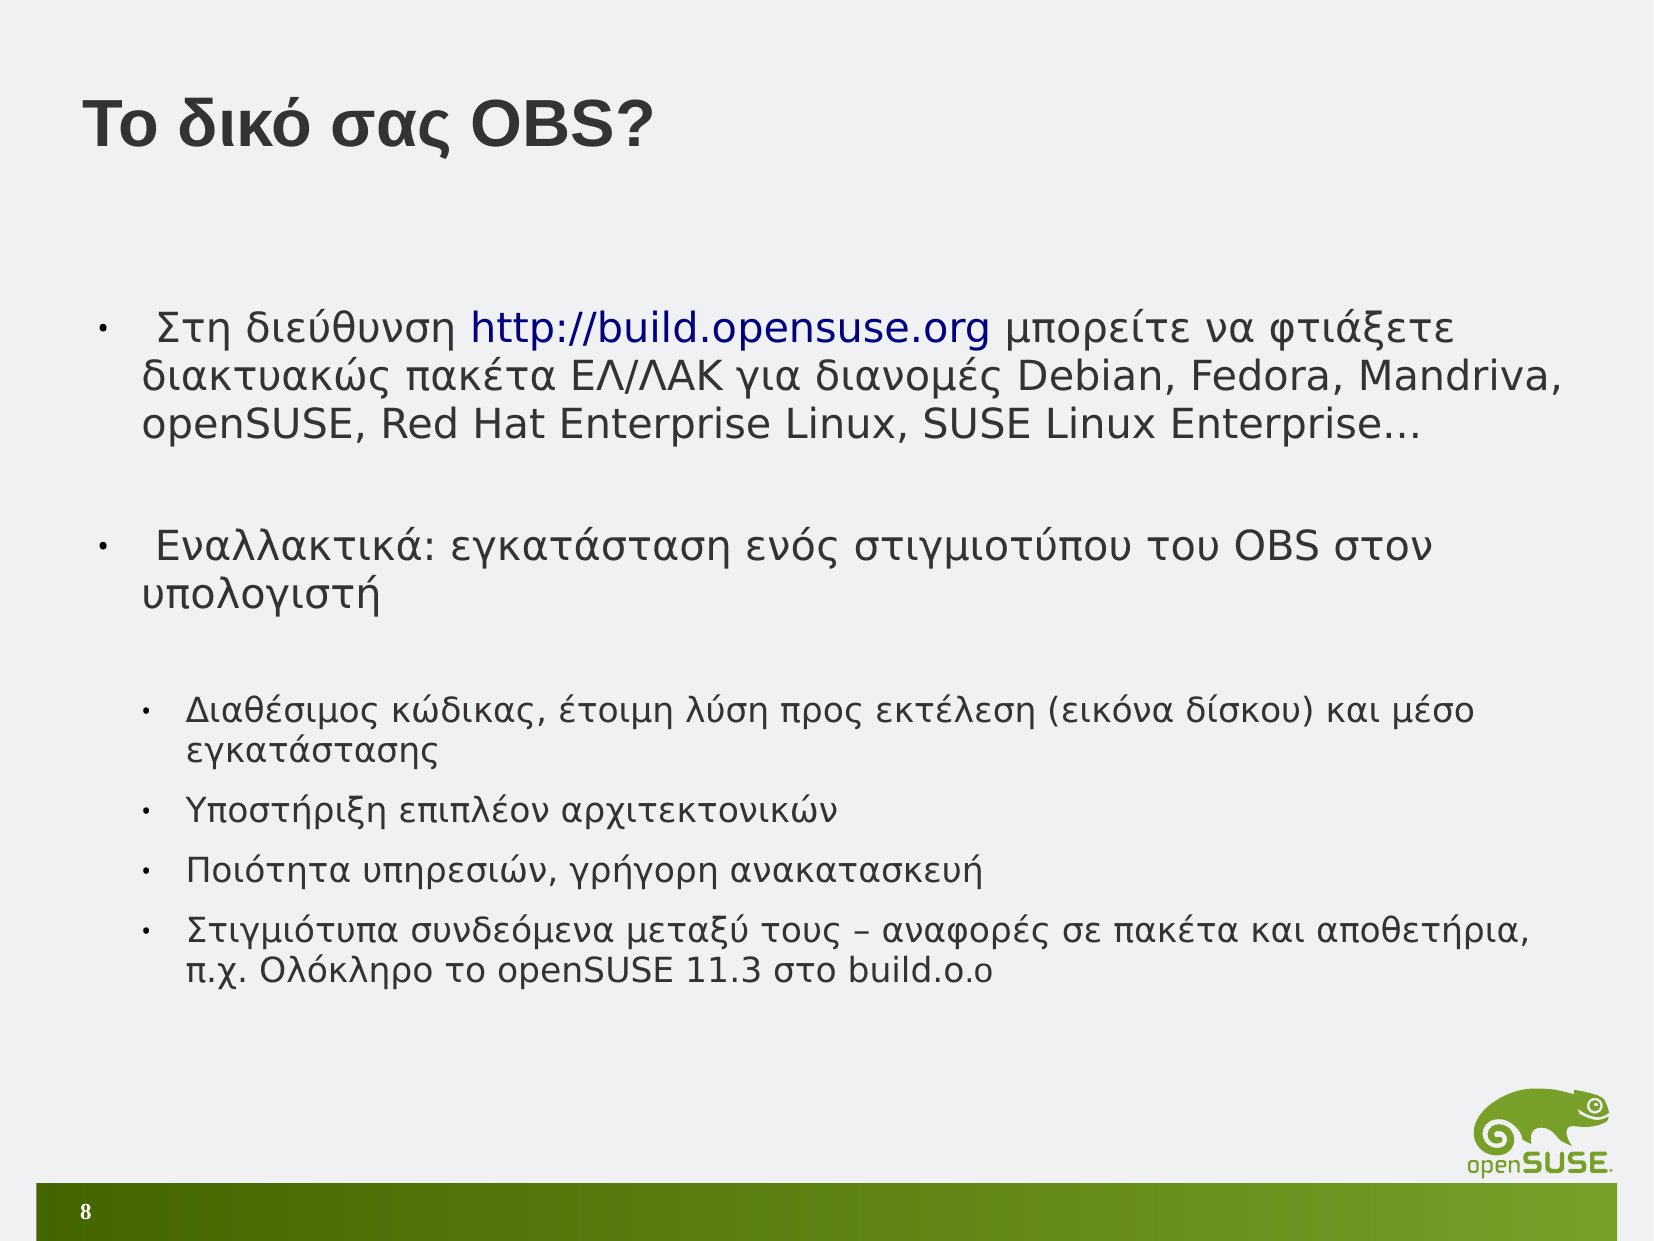

# Το δικό σας OBS?
 Στη διεύθυνση http://build.opensuse.org μπορείτε να φτιάξετε διακτυακώς πακέτα ΕΛ/ΛΑΚ για διανομές Debian, Fedora, Mandriva, openSUSE, Red Hat Enterprise Linux, SUSE Linux Enterprise...
 Εναλλακτικά: εγκατάσταση ενός στιγμιοτύπου του OBS στον υπολογιστή
Διαθέσιμος κώδικας, έτοιμη λύση προς εκτέλεση (εικόνα δίσκου) και μέσο εγκατάστασης
Υποστήριξη επιπλέον αρχιτεκτονικών
Ποιότητα υπηρεσιών, γρήγορη ανακατασκευή
Στιγμιότυπα συνδεόμενα μεταξύ τους – αναφορές σε πακέτα και αποθετήρια, π.χ. Ολόκληρο το openSUSE 11.3 στο build.o.o
8